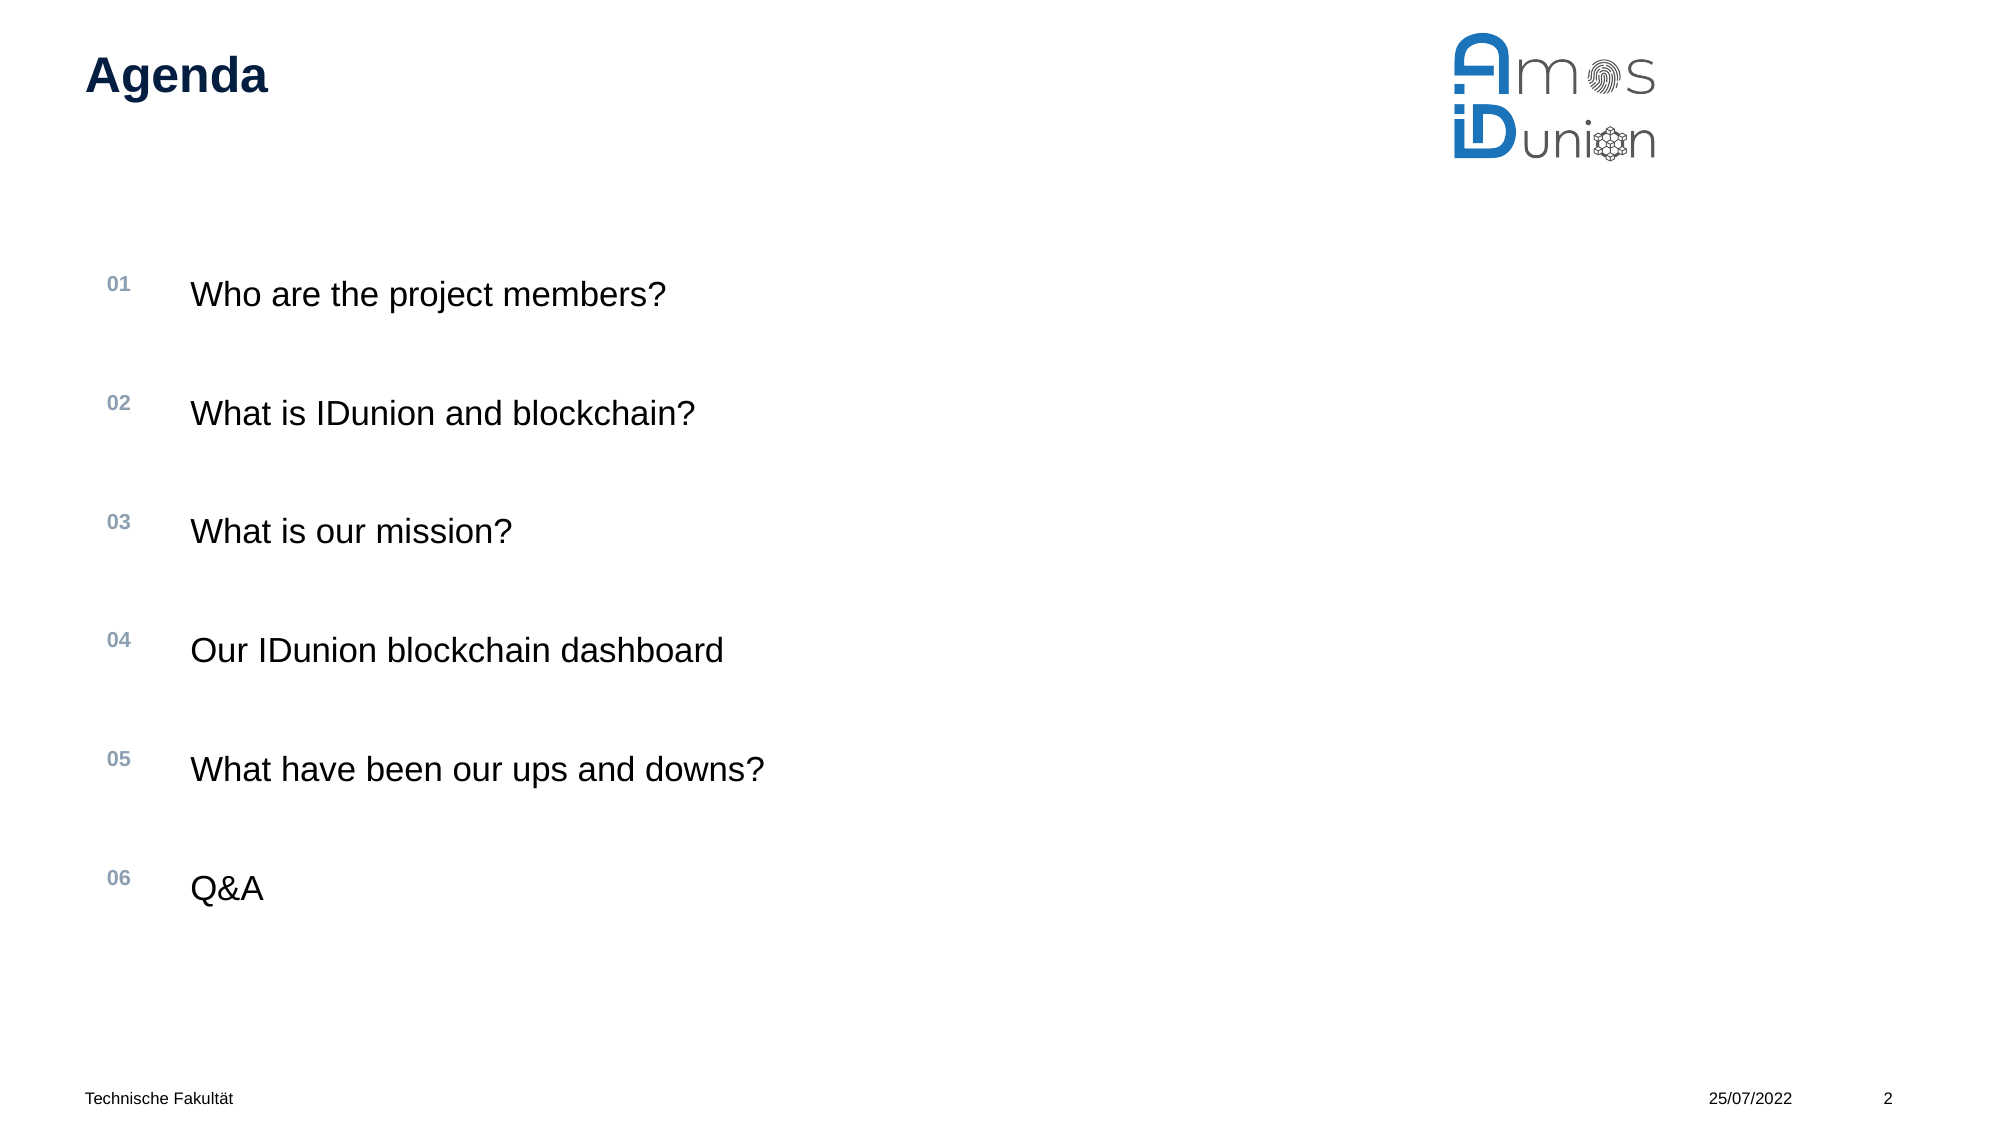

Agenda
01
Who are the project members?
02
# What is IDunion and blockchain?
03
What is our mission?
04
Our IDunion blockchain dashboard
05
What have been our ups and downs?
06
Q&A
Technische Fakultät
25/07/2022